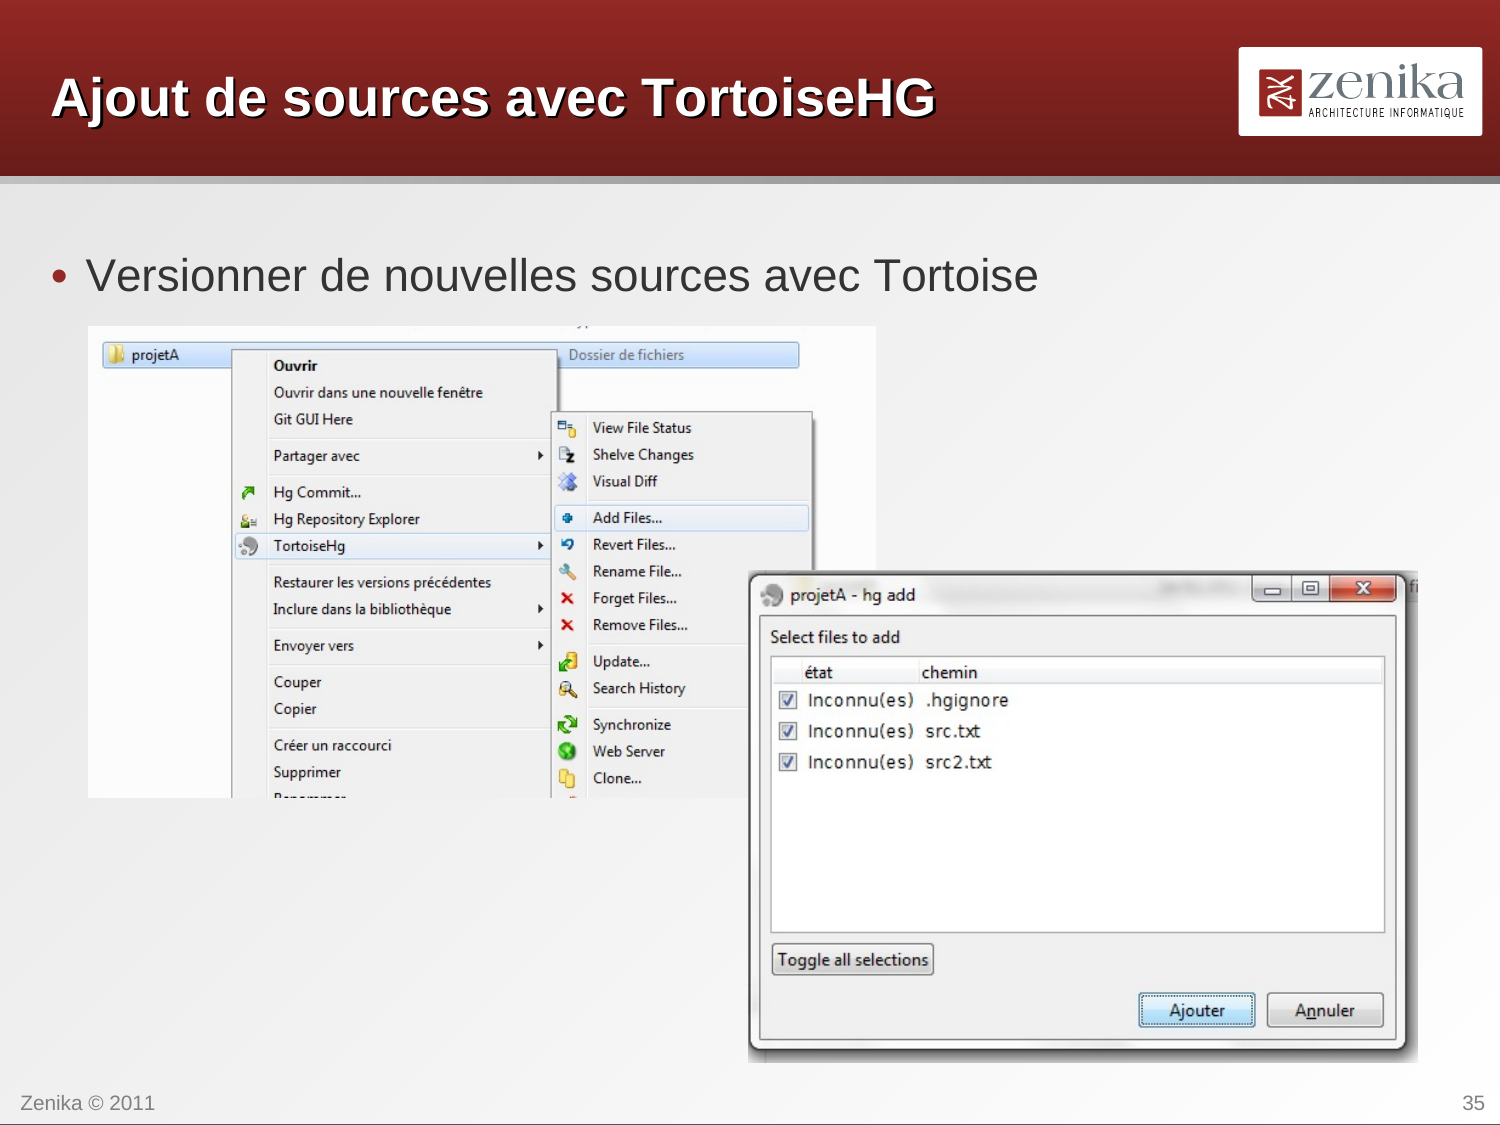

# Ajout de sources avec TortoiseHG
Versionner de nouvelles sources avec Tortoise